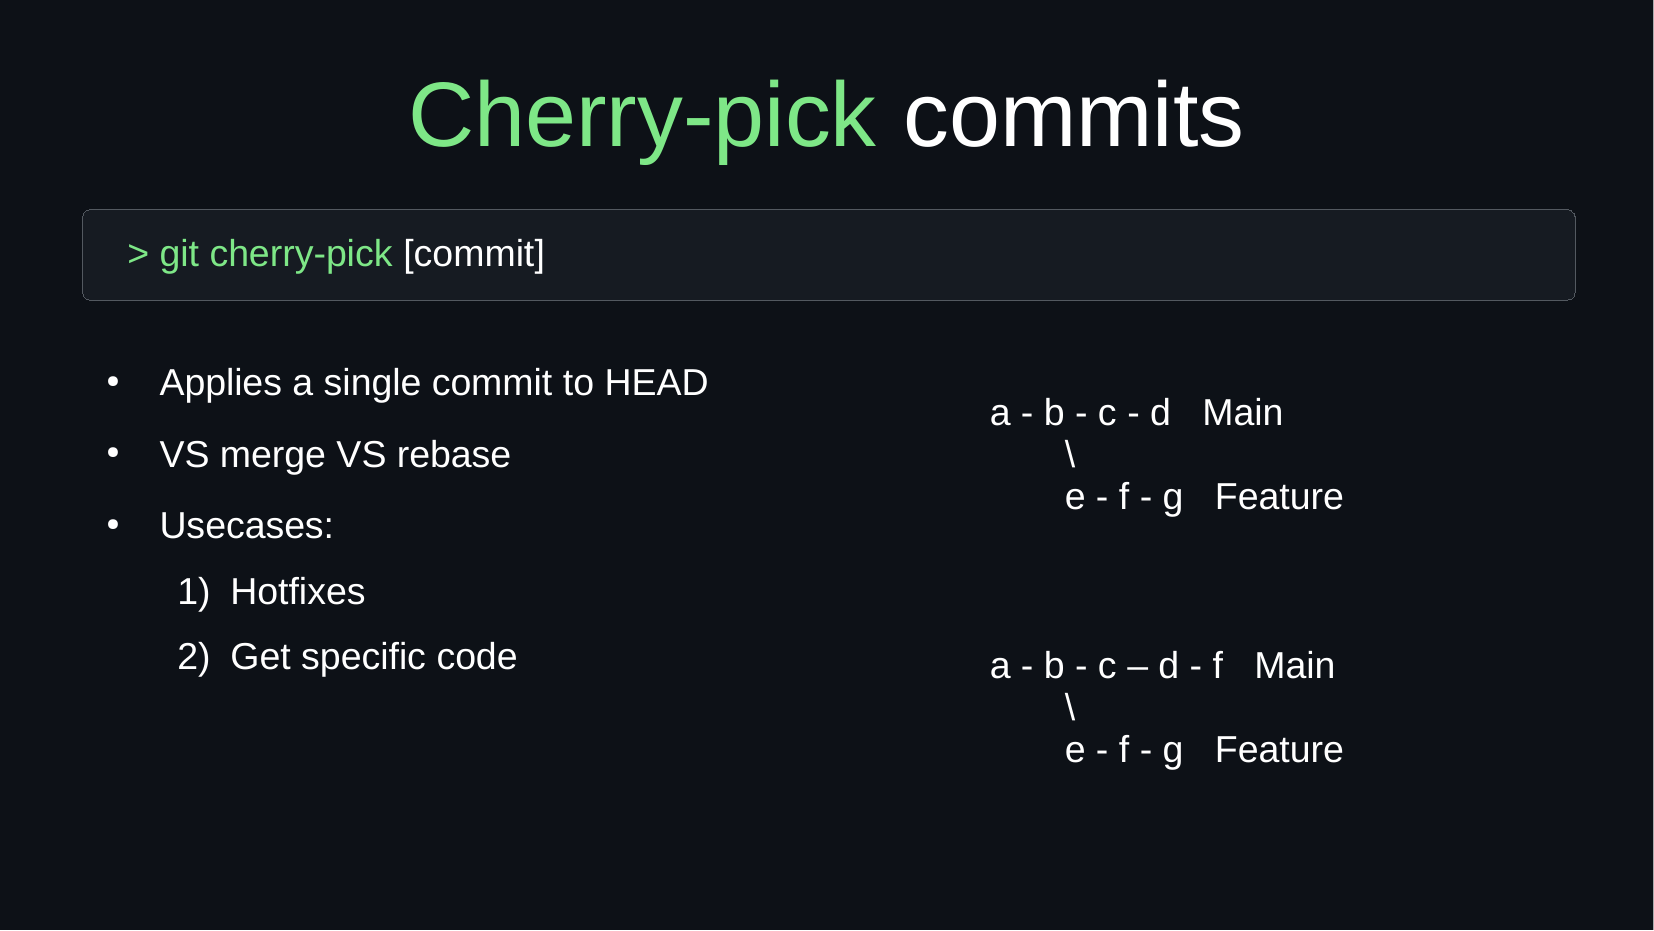

# Cherry-pick commits
> git cherry-pick [commit]
Applies a single commit to HEAD
VS merge VS rebase
Usecases:
Hotfixes
Get specific code
a - b - c - d Main
	\
	e - f - g Feature
a - b - c – d - f Main
	\
	e - f - g Feature